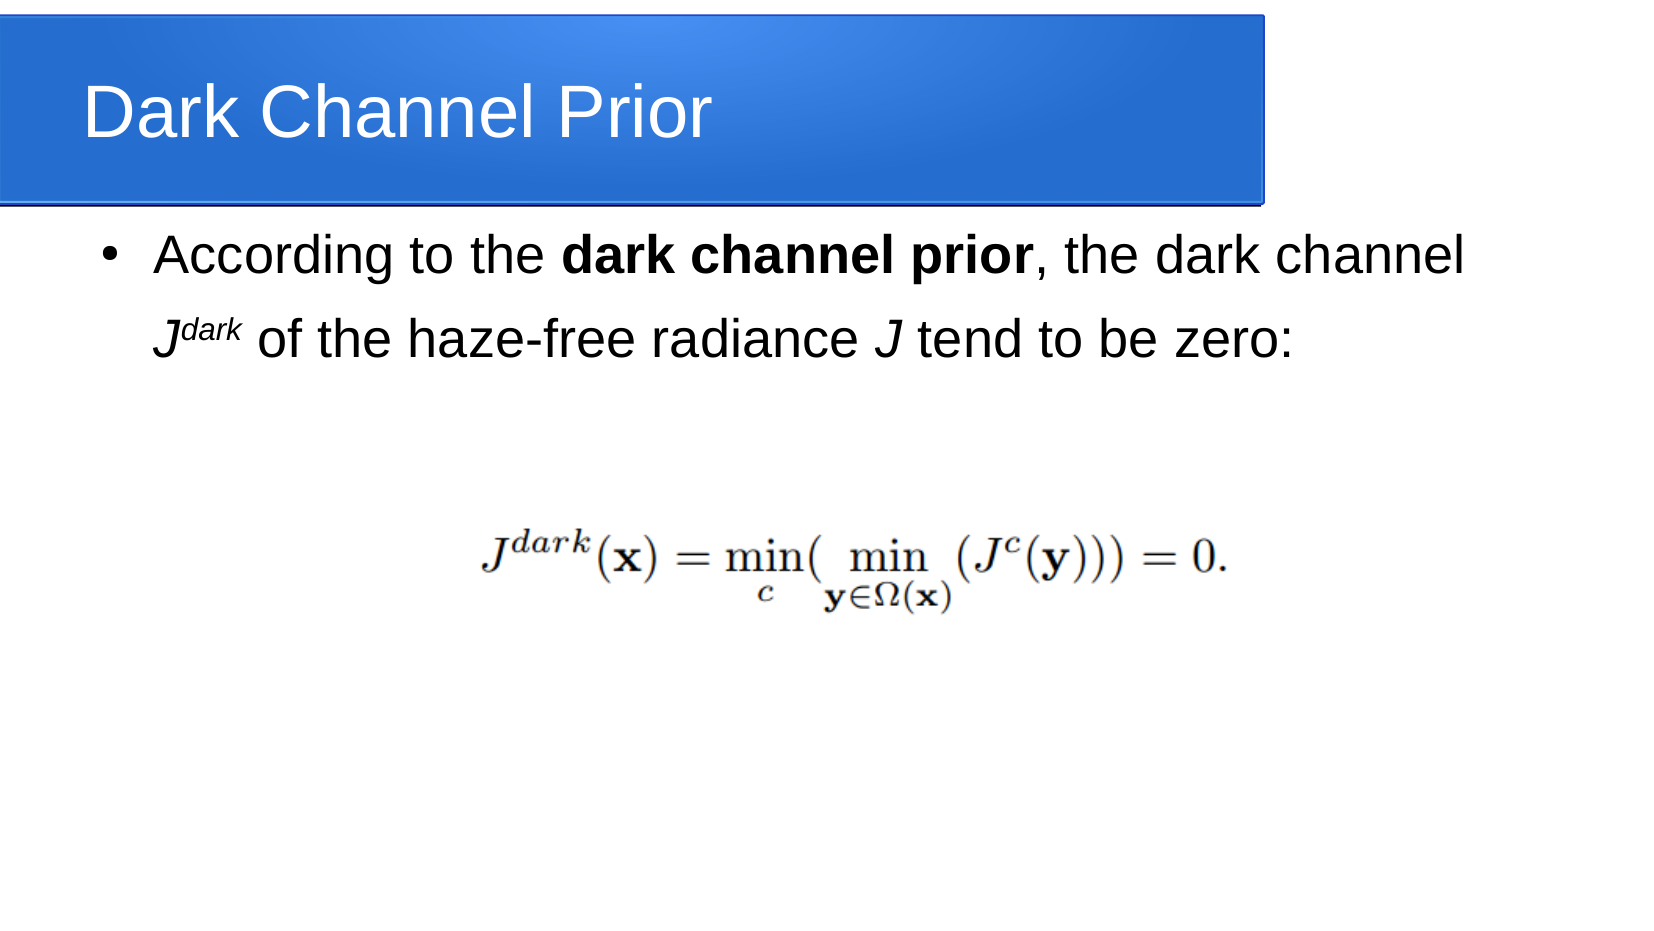

# Dark Channel Prior
According to the dark channel prior, the dark channel
Jdark of the haze-free radiance J tend to be zero: